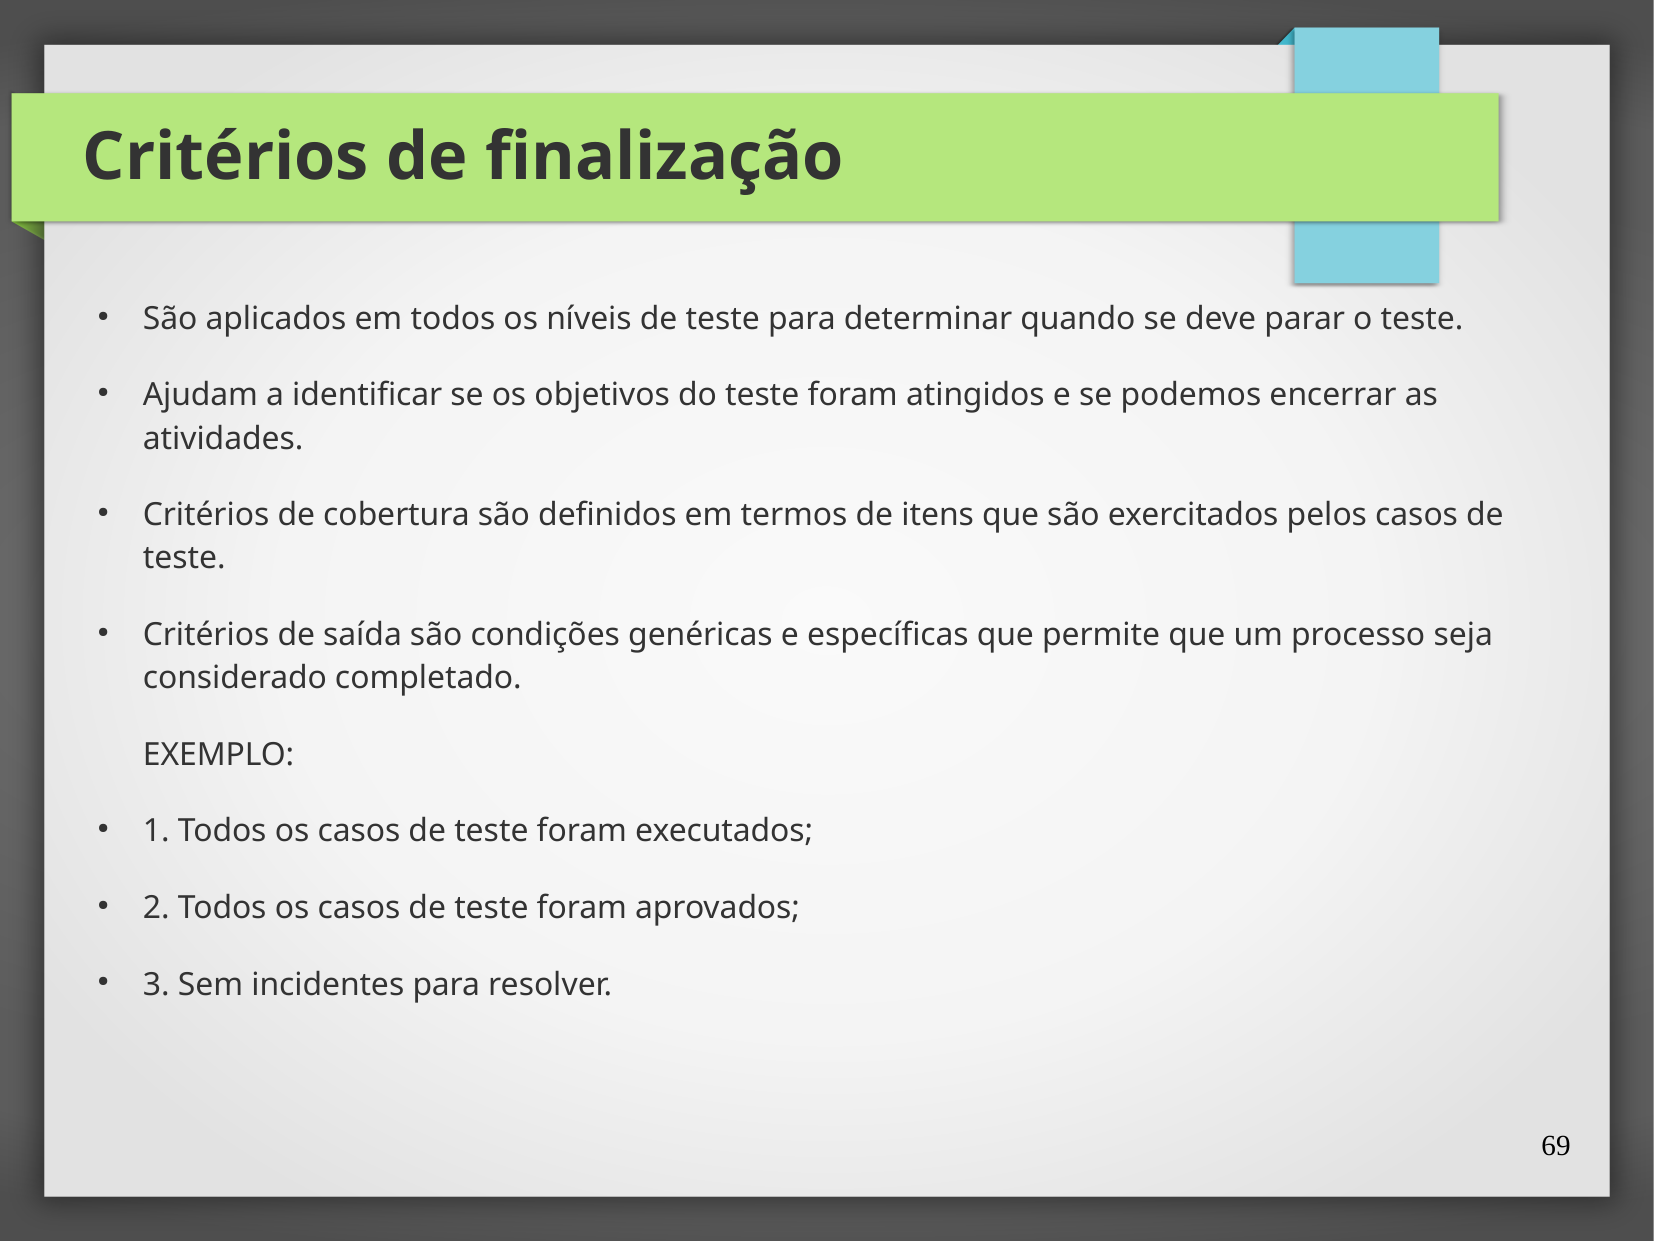

# Critérios de finalização
São aplicados em todos os níveis de teste para determinar quando se deve parar o teste.
Ajudam a identificar se os objetivos do teste foram atingidos e se podemos encerrar as atividades.
Critérios de cobertura são definidos em termos de itens que são exercitados pelos casos de teste.
Critérios de saída são condições genéricas e específicas que permite que um processo seja considerado completado.
EXEMPLO:
1. Todos os casos de teste foram executados;
2. Todos os casos de teste foram aprovados;
3. Sem incidentes para resolver.
69